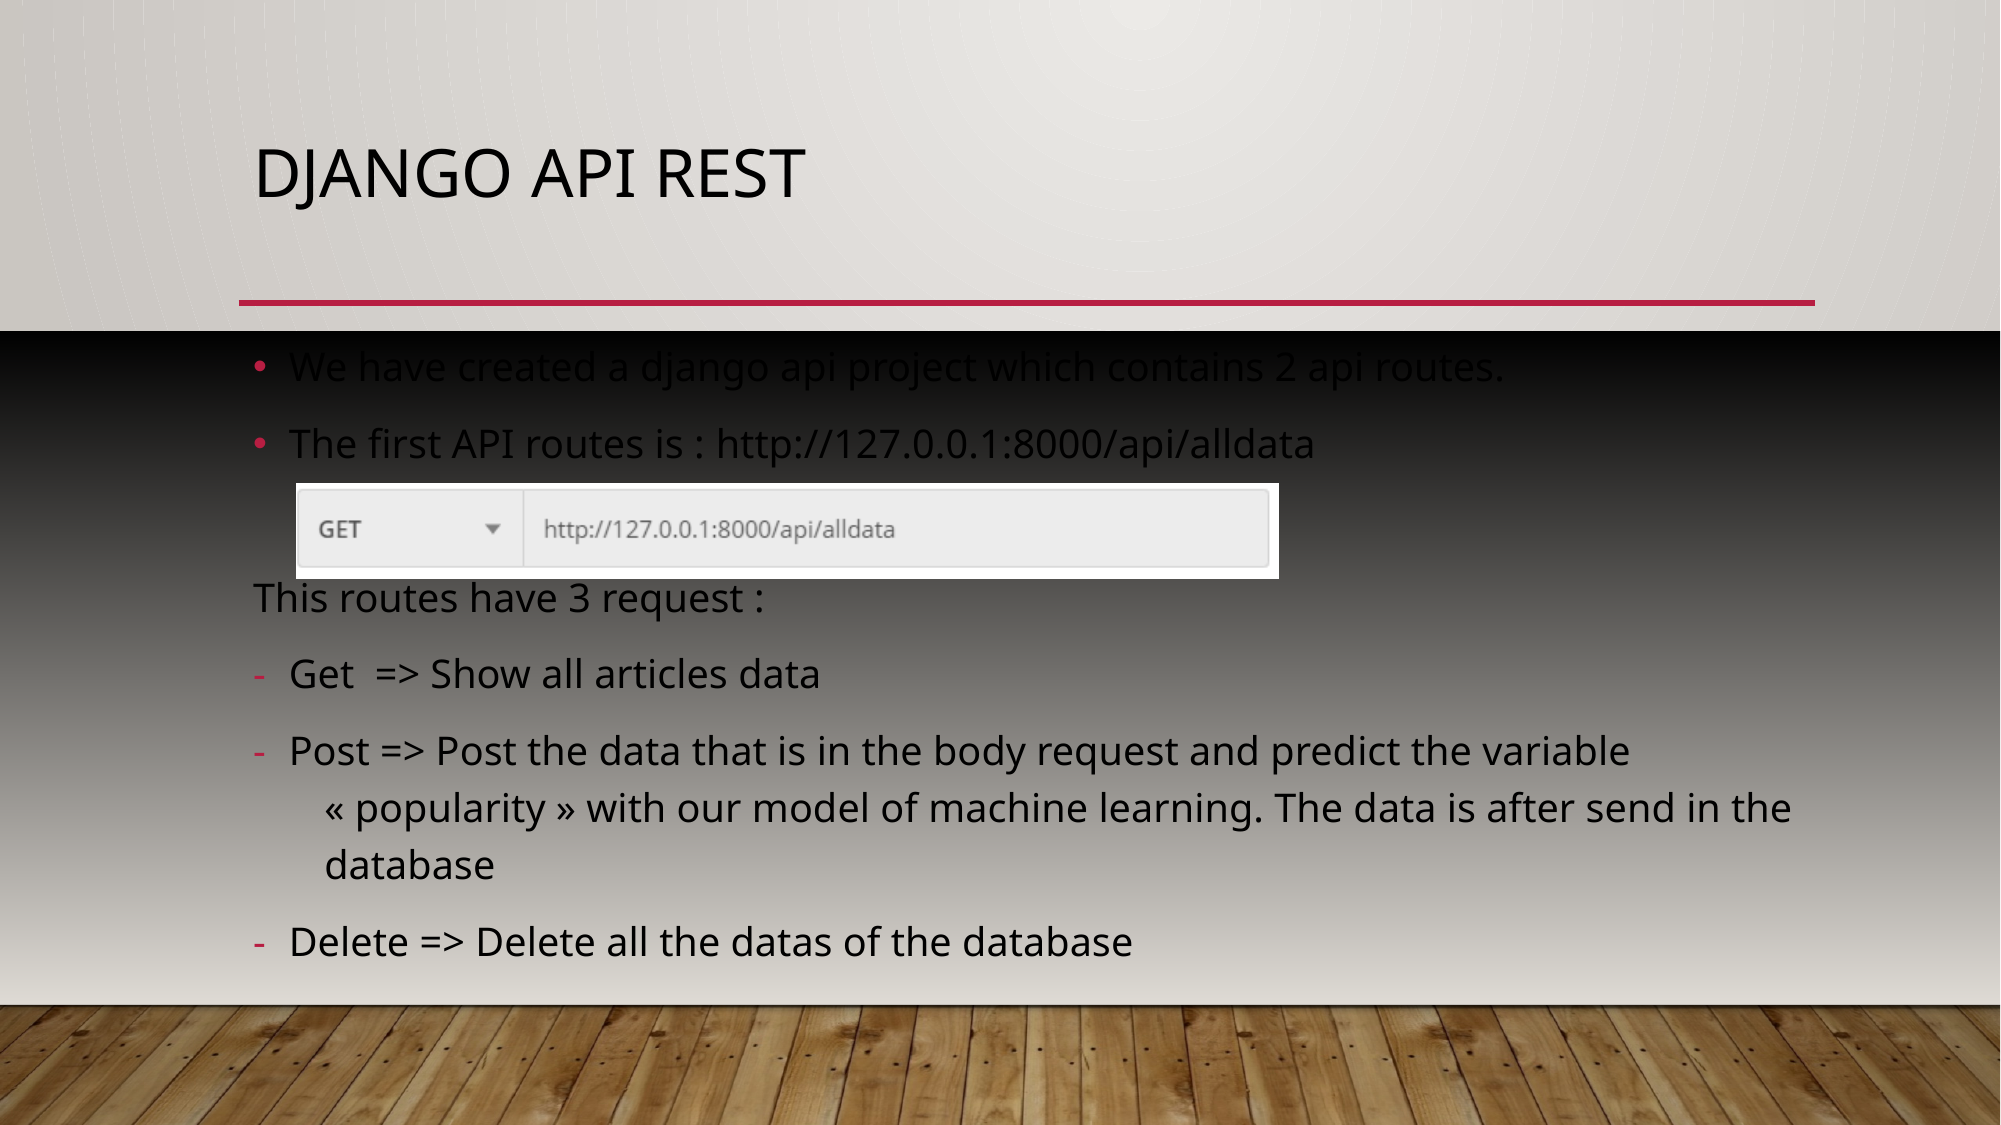

# Django Api rest
We have created a django api project which contains 2 api routes.
The first API routes is : http://127.0.0.1:8000/api/alldata
This routes have 3 request :
Get => Show all articles data
Post => Post the data that is in the body request and predict the variable « popularity » with our model of machine learning. The data is after send in the database
Delete => Delete all the datas of the database